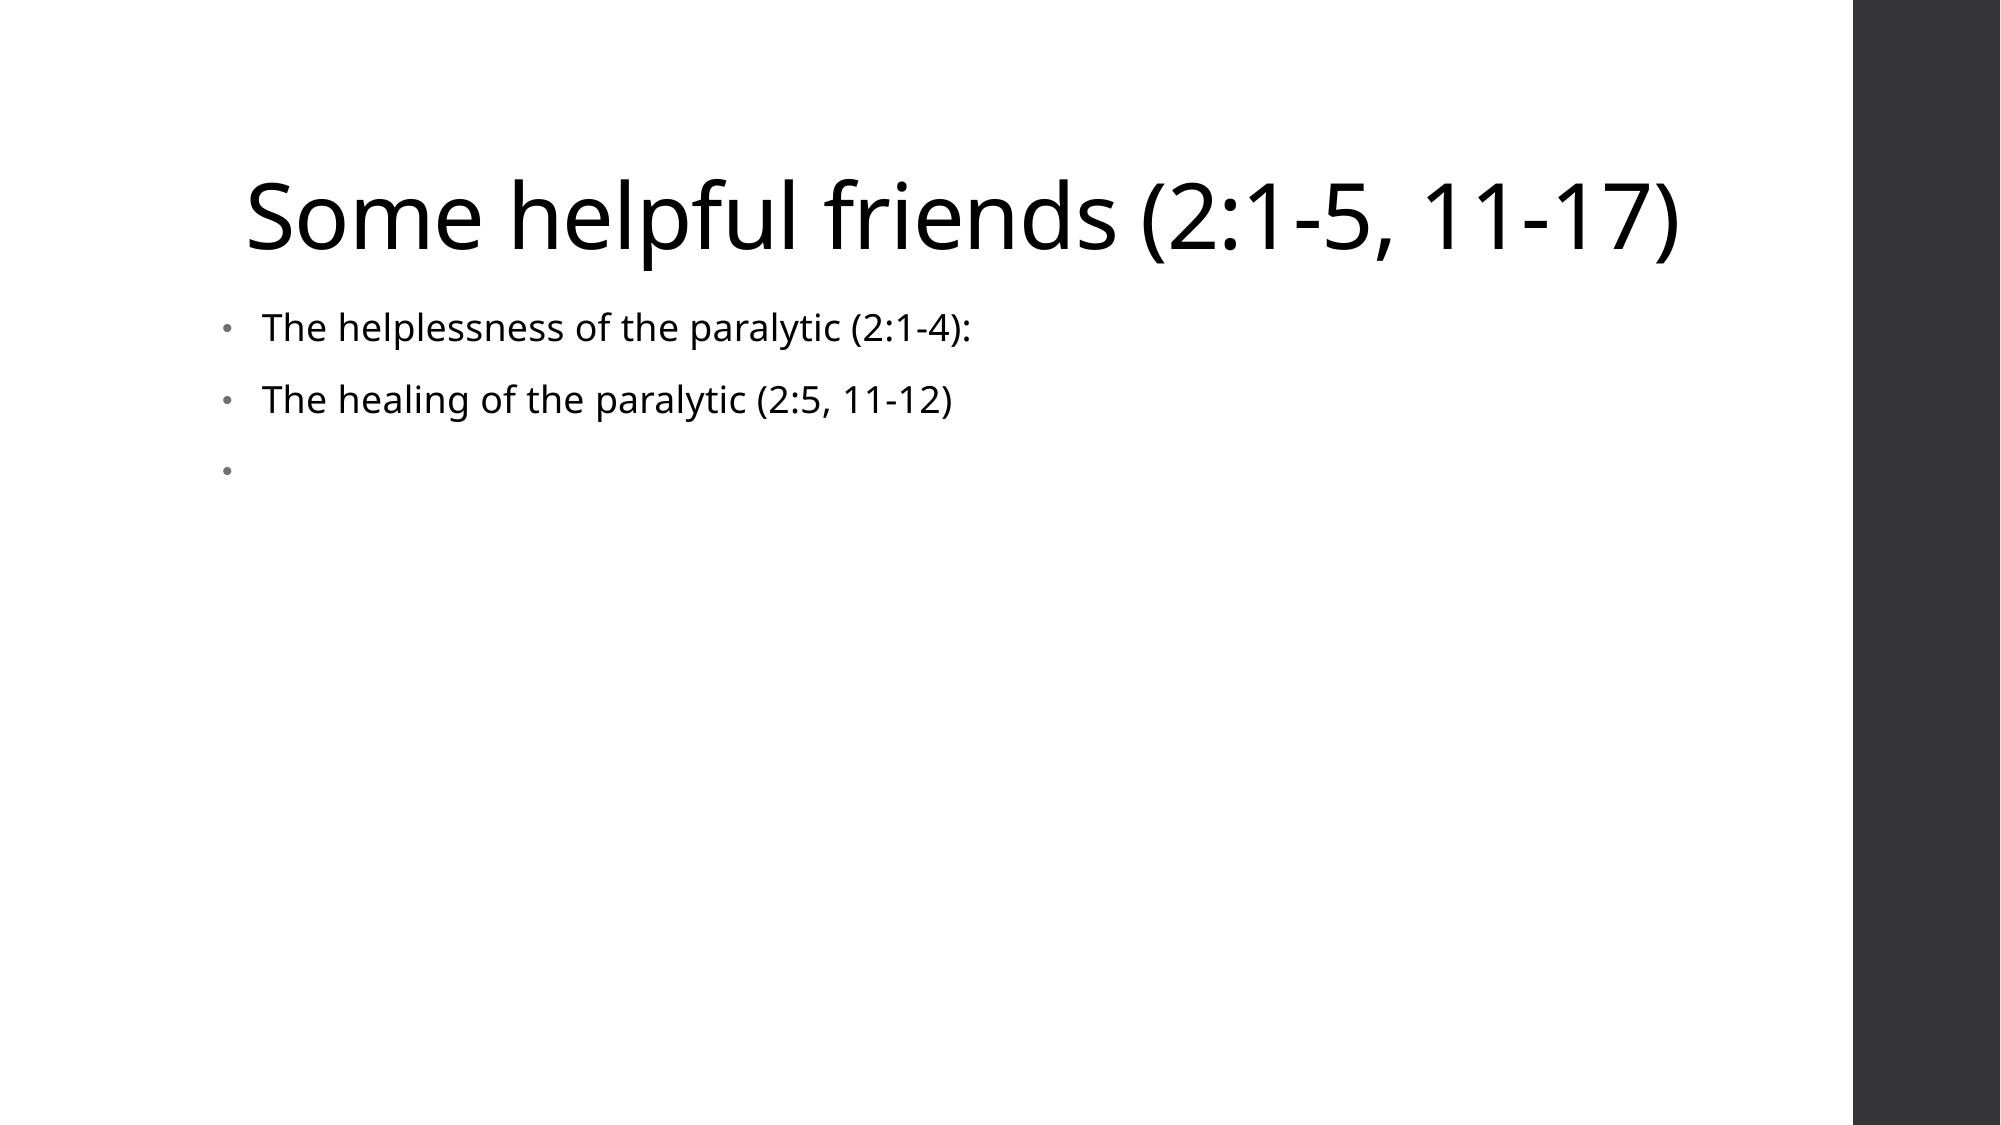

# Some helpful friends (2:1-5, 11-17)
 The helplessness of the paralytic (2:1-4):
 The healing of the paralytic (2:5, 11-12)